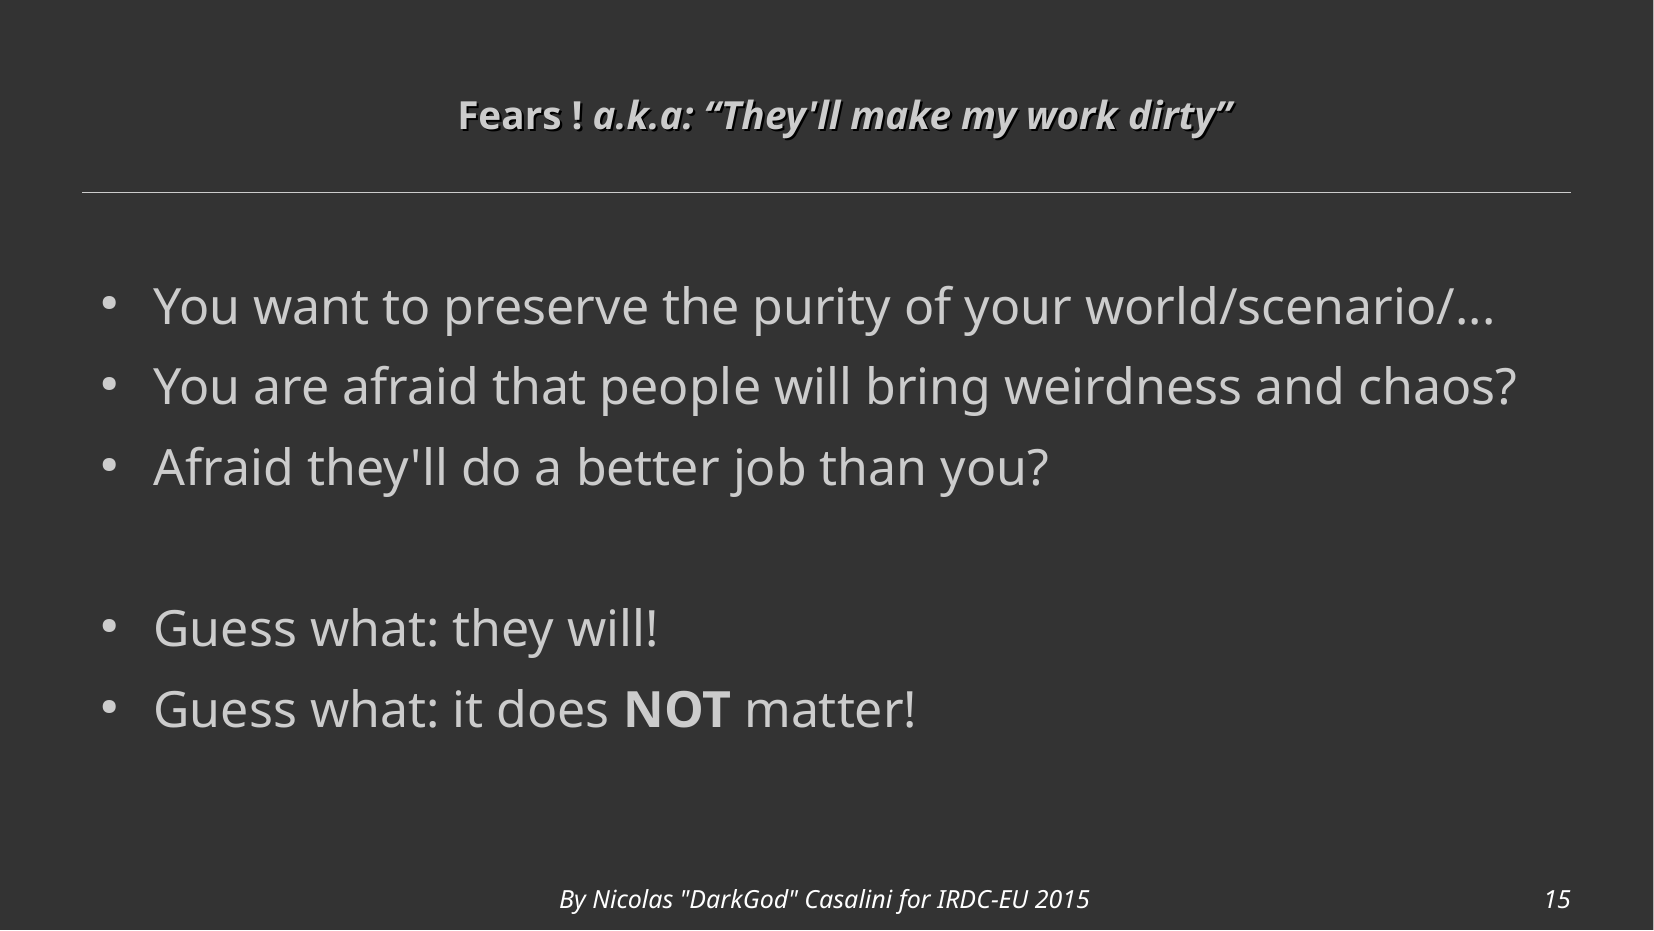

# Fears ! a.k.a: “They'll make my work dirty”
You want to preserve the purity of your world/scenario/...
You are afraid that people will bring weirdness and chaos?
Afraid they'll do a better job than you?
Guess what: they will!
Guess what: it does NOT matter!
By Nicolas "DarkGod" Casalini for IRDC-EU 2015
15